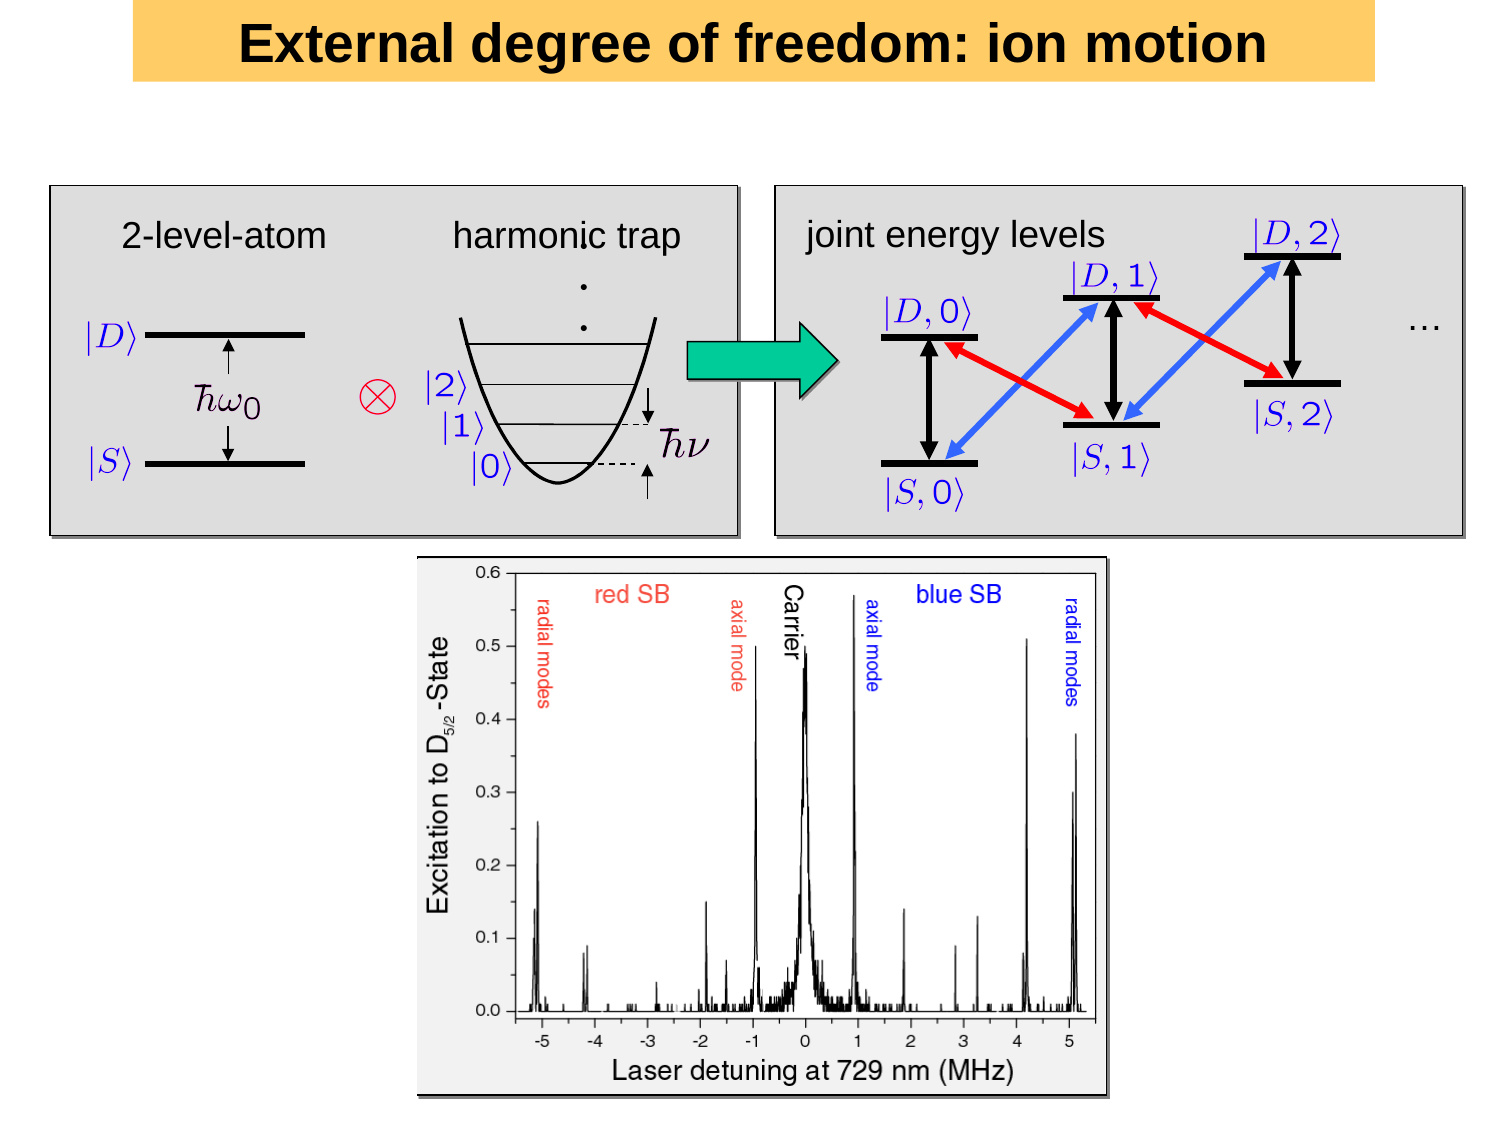

External degree of freedom: ion motion
joint energy levels
2-level-atom
harmonic trap

…